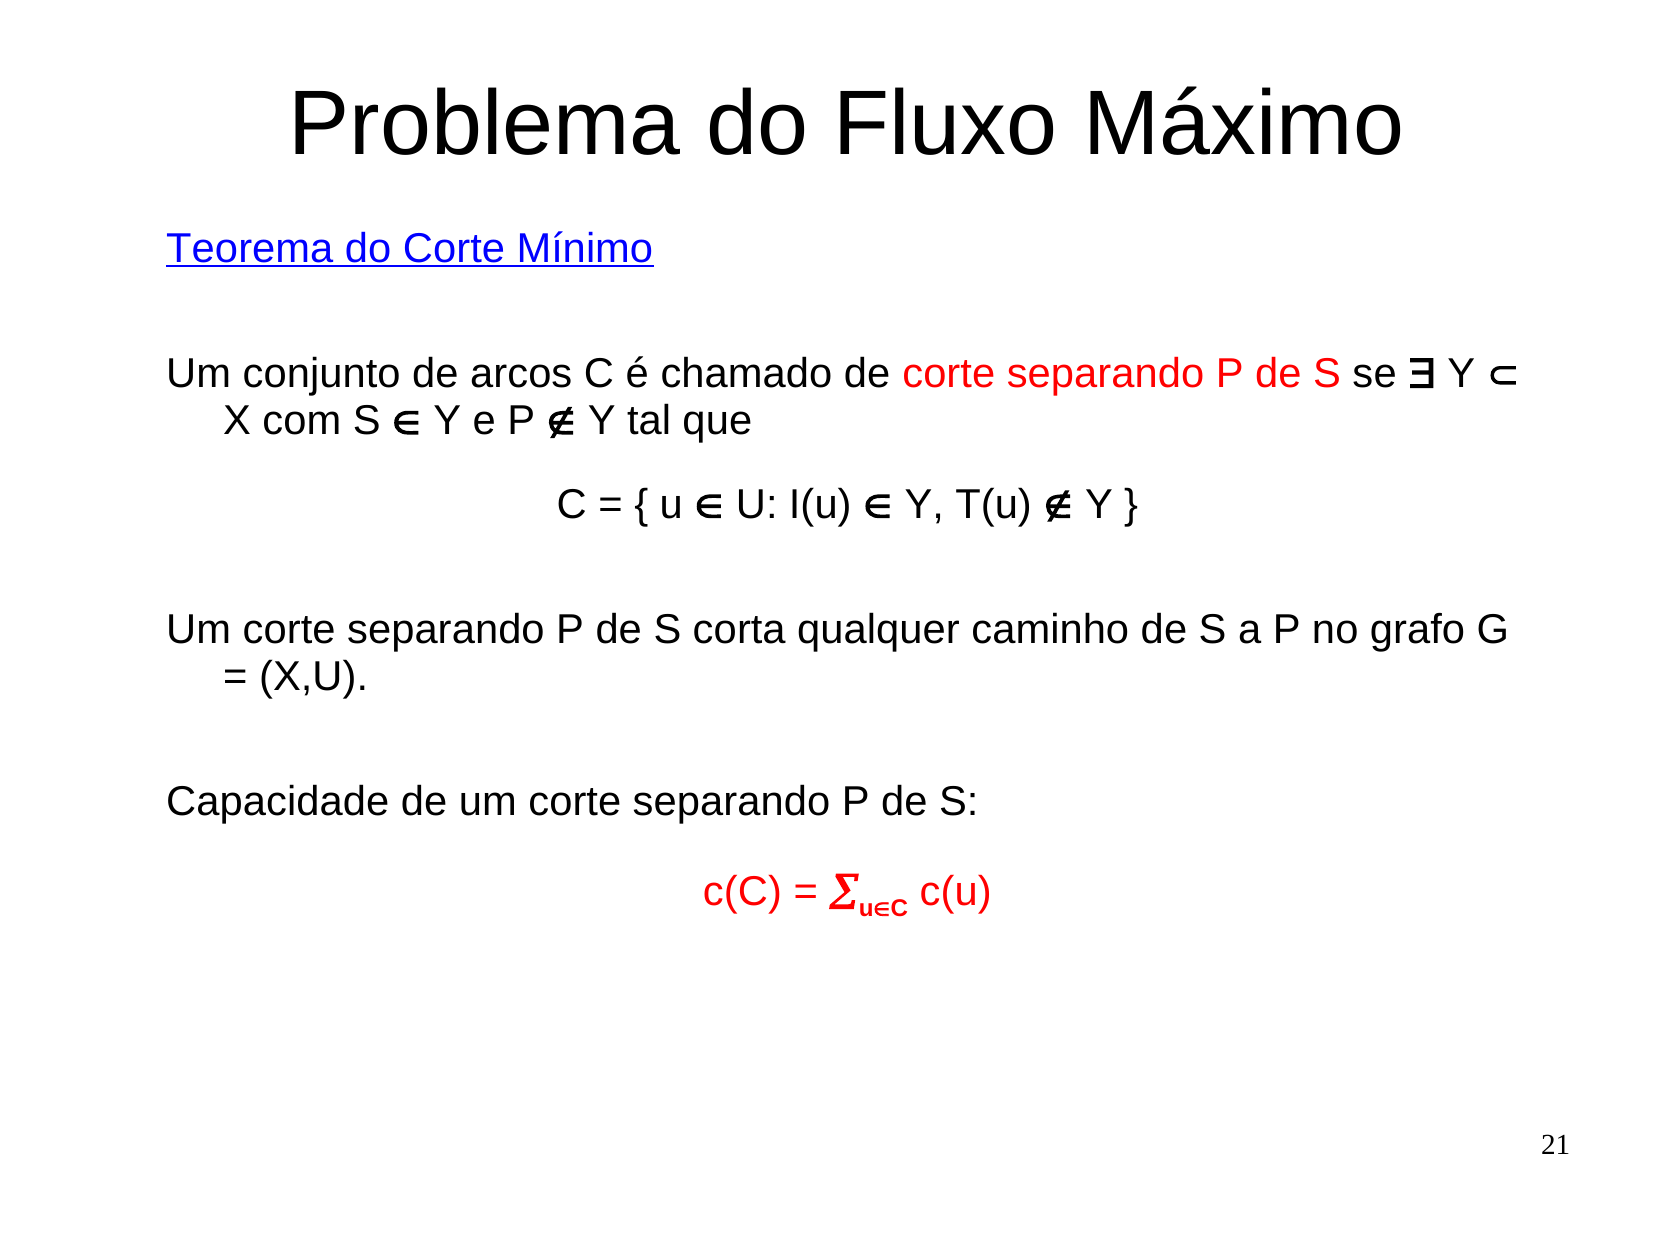

# Problema do Fluxo Máximo
Teorema do Corte Mínimo
Um conjunto de arcos C é chamado de corte separando P de S se  Y  X com S  Y e P  Y tal que
C = { u  U: I(u)  Y, T(u)  Y }
Um corte separando P de S corta qualquer caminho de S a P no grafo G = (X,U).
Capacidade de um corte separando P de S:
c(C) = uC c(u)‏
21